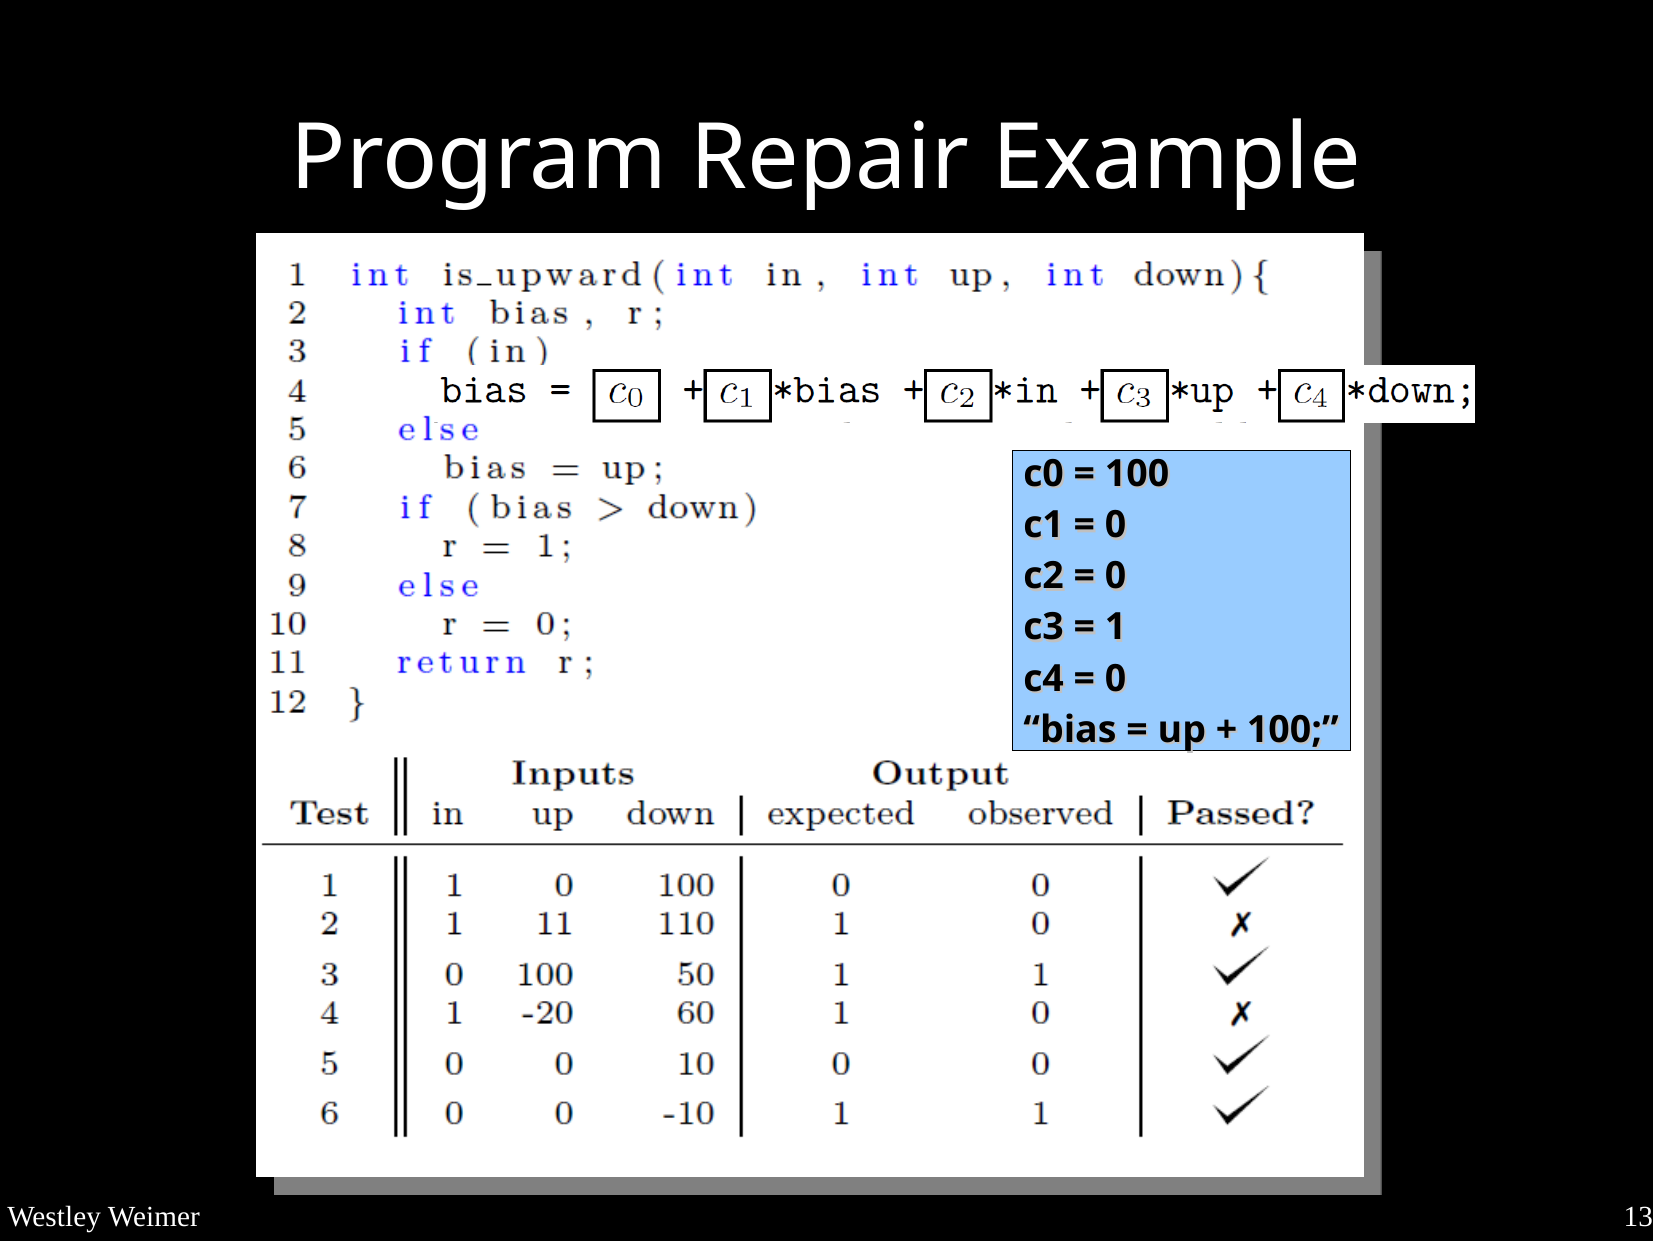

# Program Repair Example
c0 = 100
c1 = 0
c2 = 0
c3 = 1
c4 = 0
“bias = up + 100;”
13